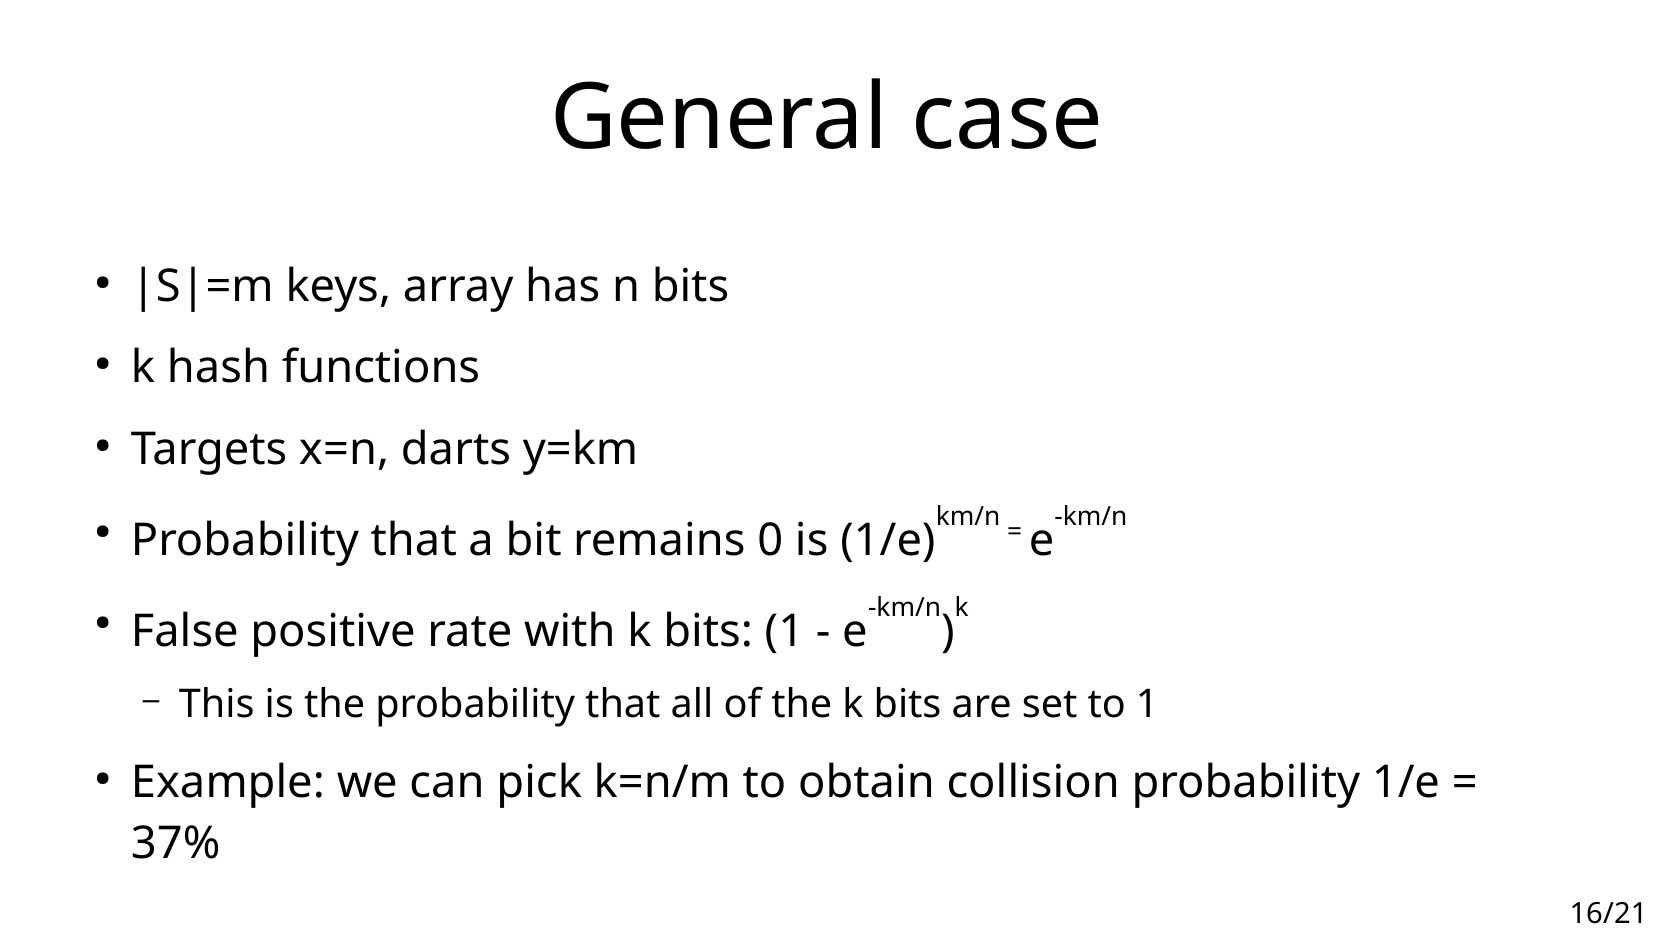

# General case
|S|=m keys, array has n bits
k hash functions
Targets x=n, darts y=km
Probability that a bit remains 0 is (1/e)km/n = e-km/n
False positive rate with k bits: (1 - e-km/n)k
This is the probability that all of the k bits are set to 1
Example: we can pick k=n/m to obtain collision probability 1/e = 37%
16